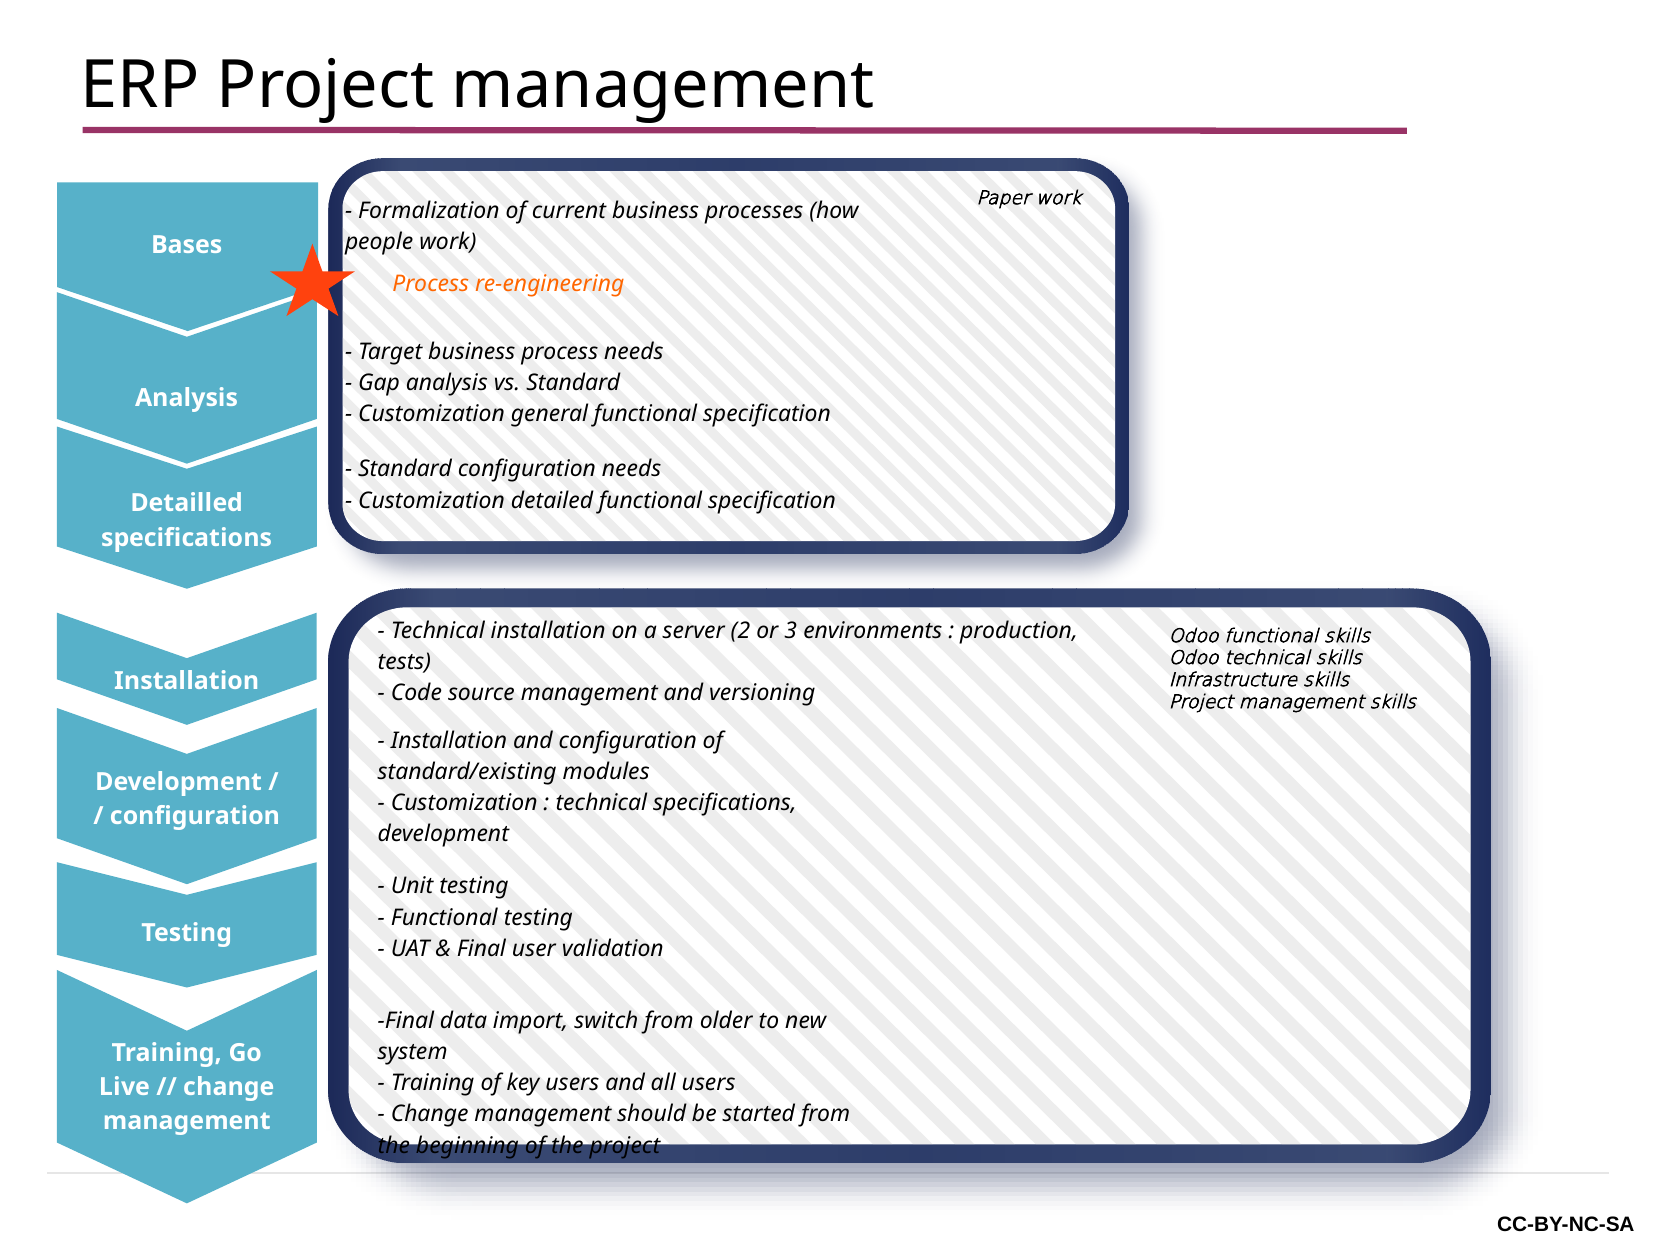

# ERP Project management
Paper work
- Formalization of current business processes (how people work)
Bases
Process re-engineering
- Target business process needs
- Gap analysis vs. Standard
- Customization general functional specification
Analysis
- Standard configuration needs
- Customization detailed functional specification
Detailled specifications
- Technical installation on a server (2 or 3 environments : production, tests)
- Code source management and versioning
Odoo functional skills
Odoo technical skills
Infrastructure skills
Project management skills
Installation
- Installation and configuration of standard/existing modules
- Customization : technical specifications, development
Development // configuration
- Unit testing
- Functional testing
- UAT & Final user validation
Testing
-Final data import, switch from older to new system
- Training of key users and all users
- Change management should be started from the beginning of the project
Training, Go Live // change management
Support
CC-BY-NC-SA